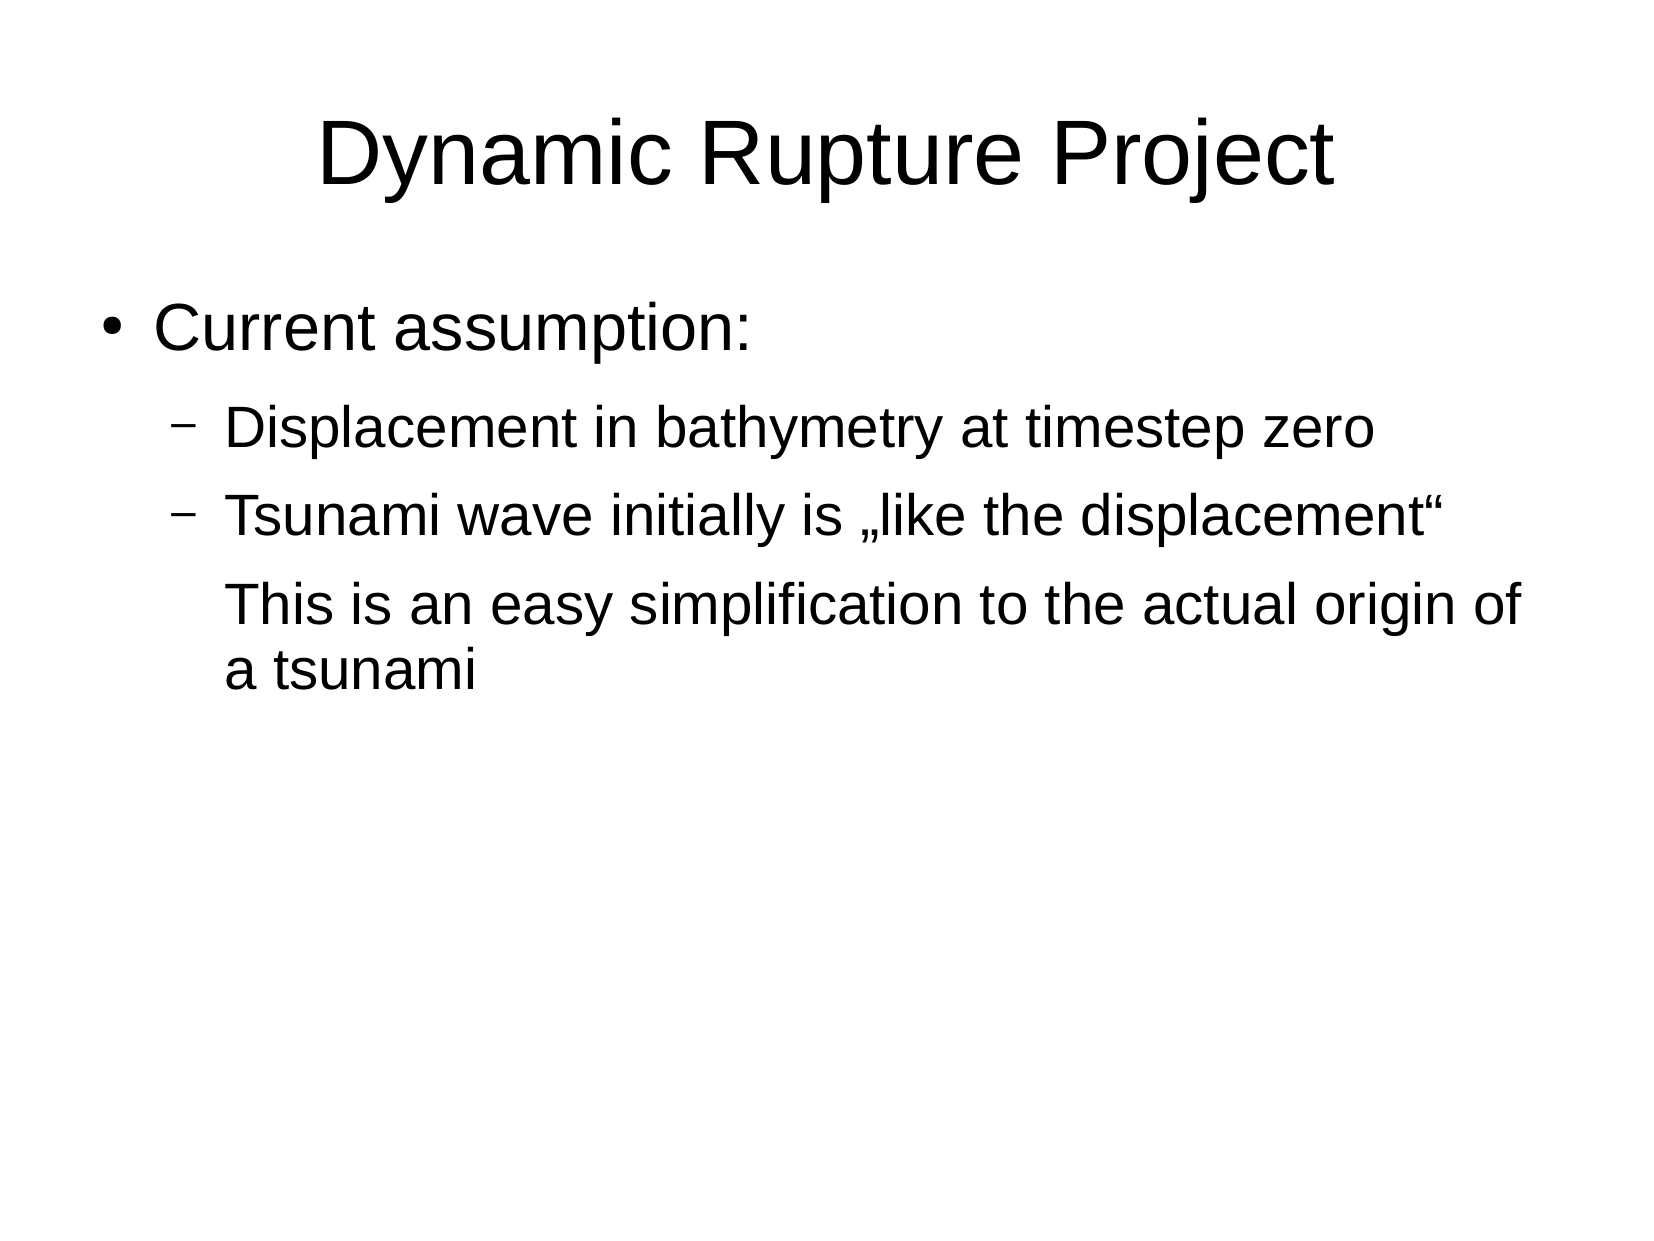

# Dynamic Rupture Project
Current assumption:
Displacement in bathymetry at timestep zero
Tsunami wave initially is „like the displacement“
This is an easy simplification to the actual origin of a tsunami